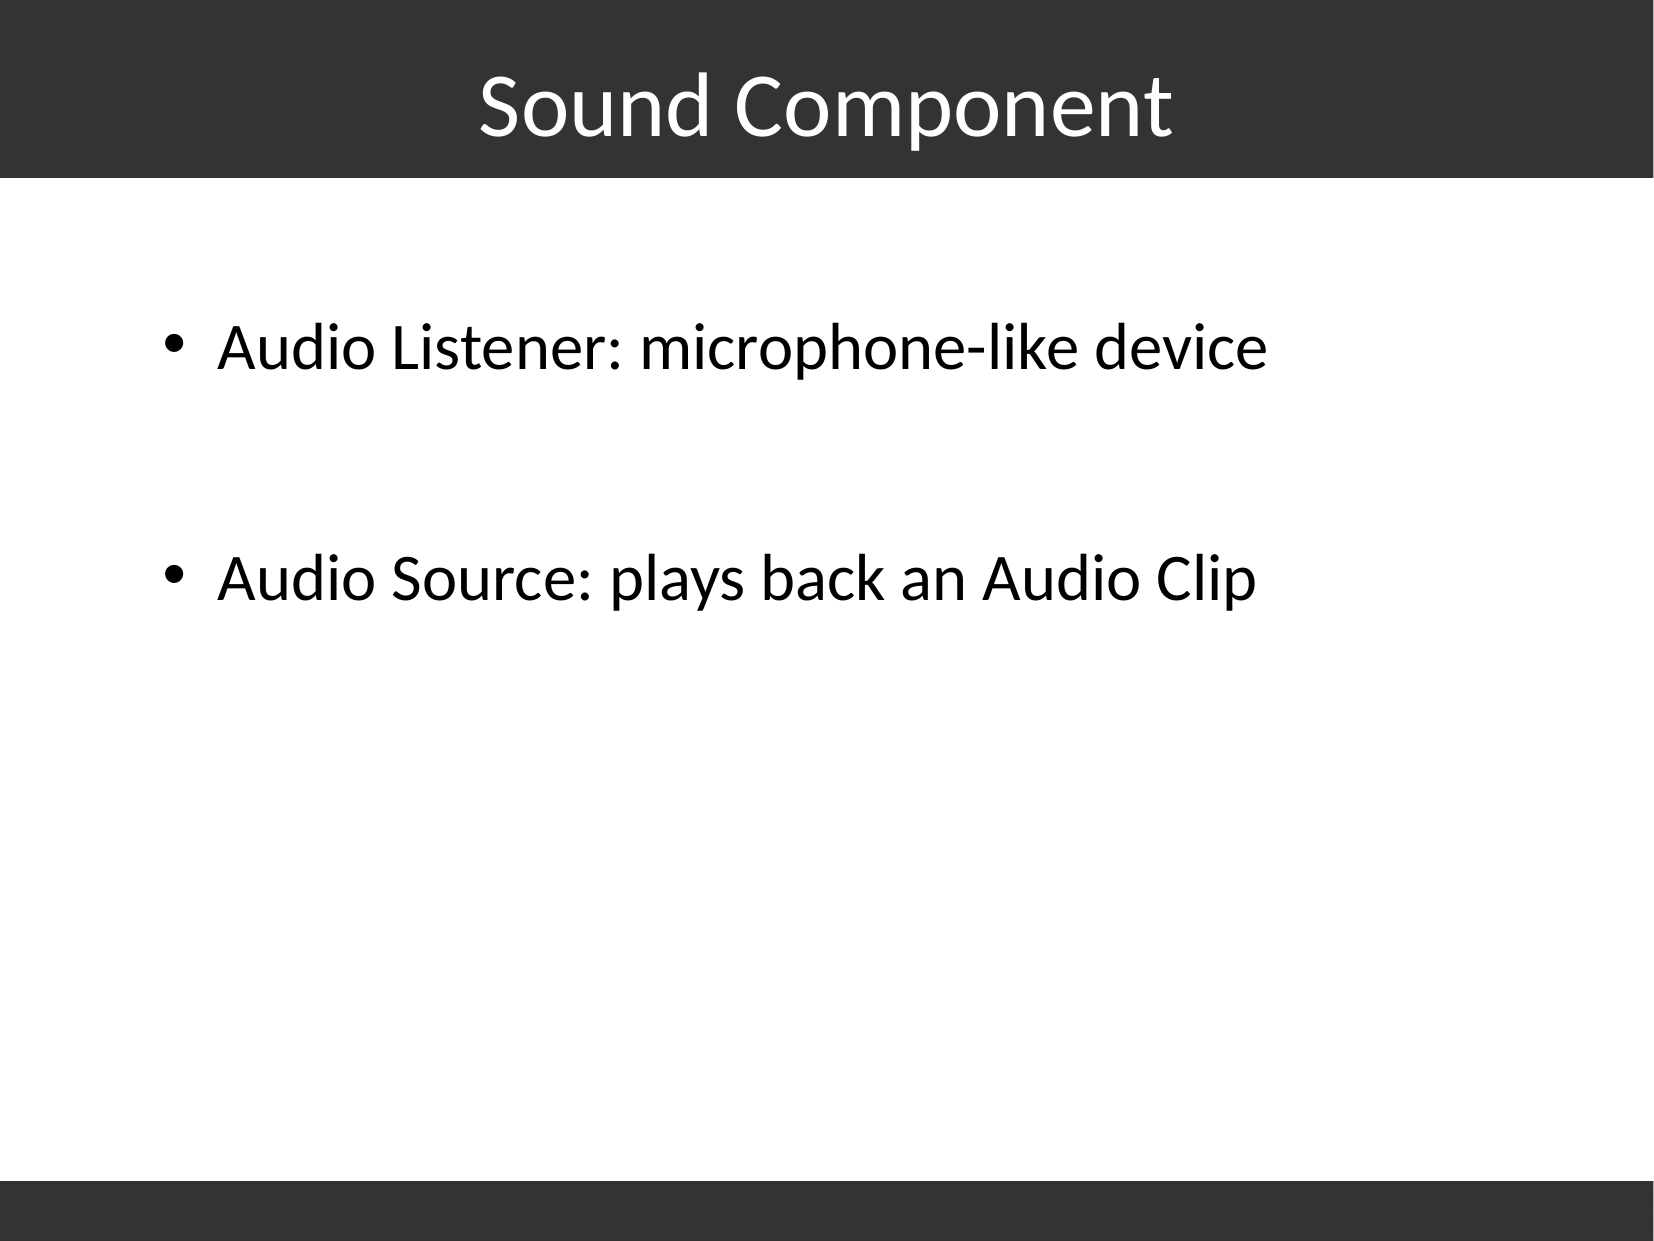

# Sound Component
Audio Listener: microphone-like device
Audio Source: plays back an Audio Clip